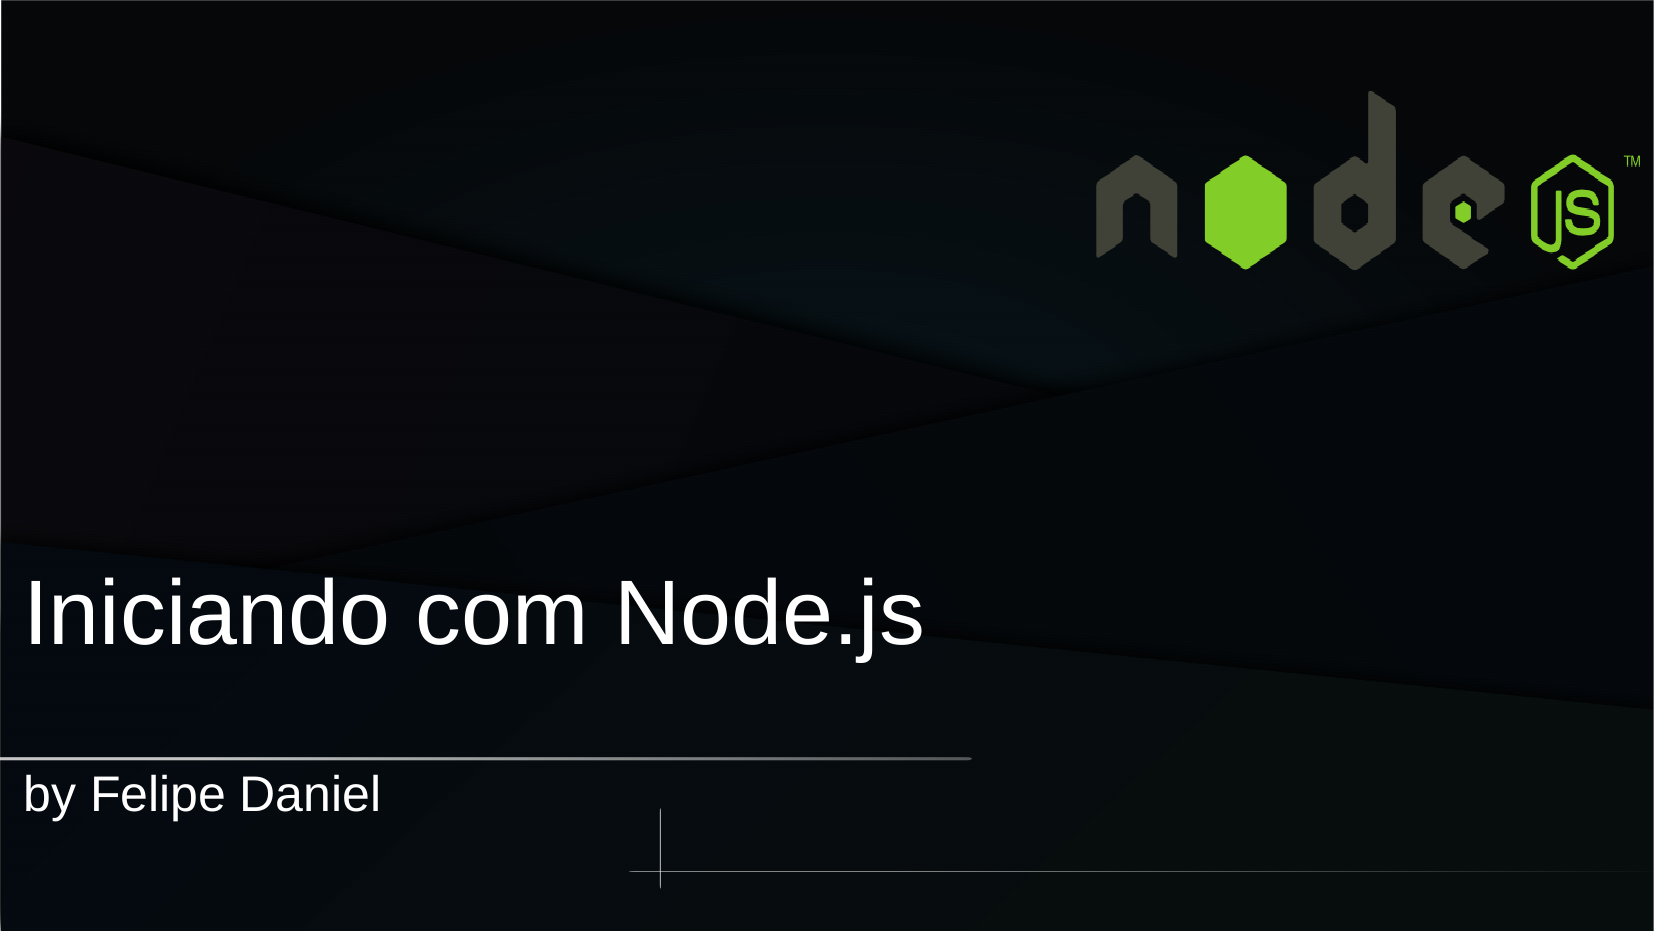

# Iniciando com Node.js by Felipe Daniel